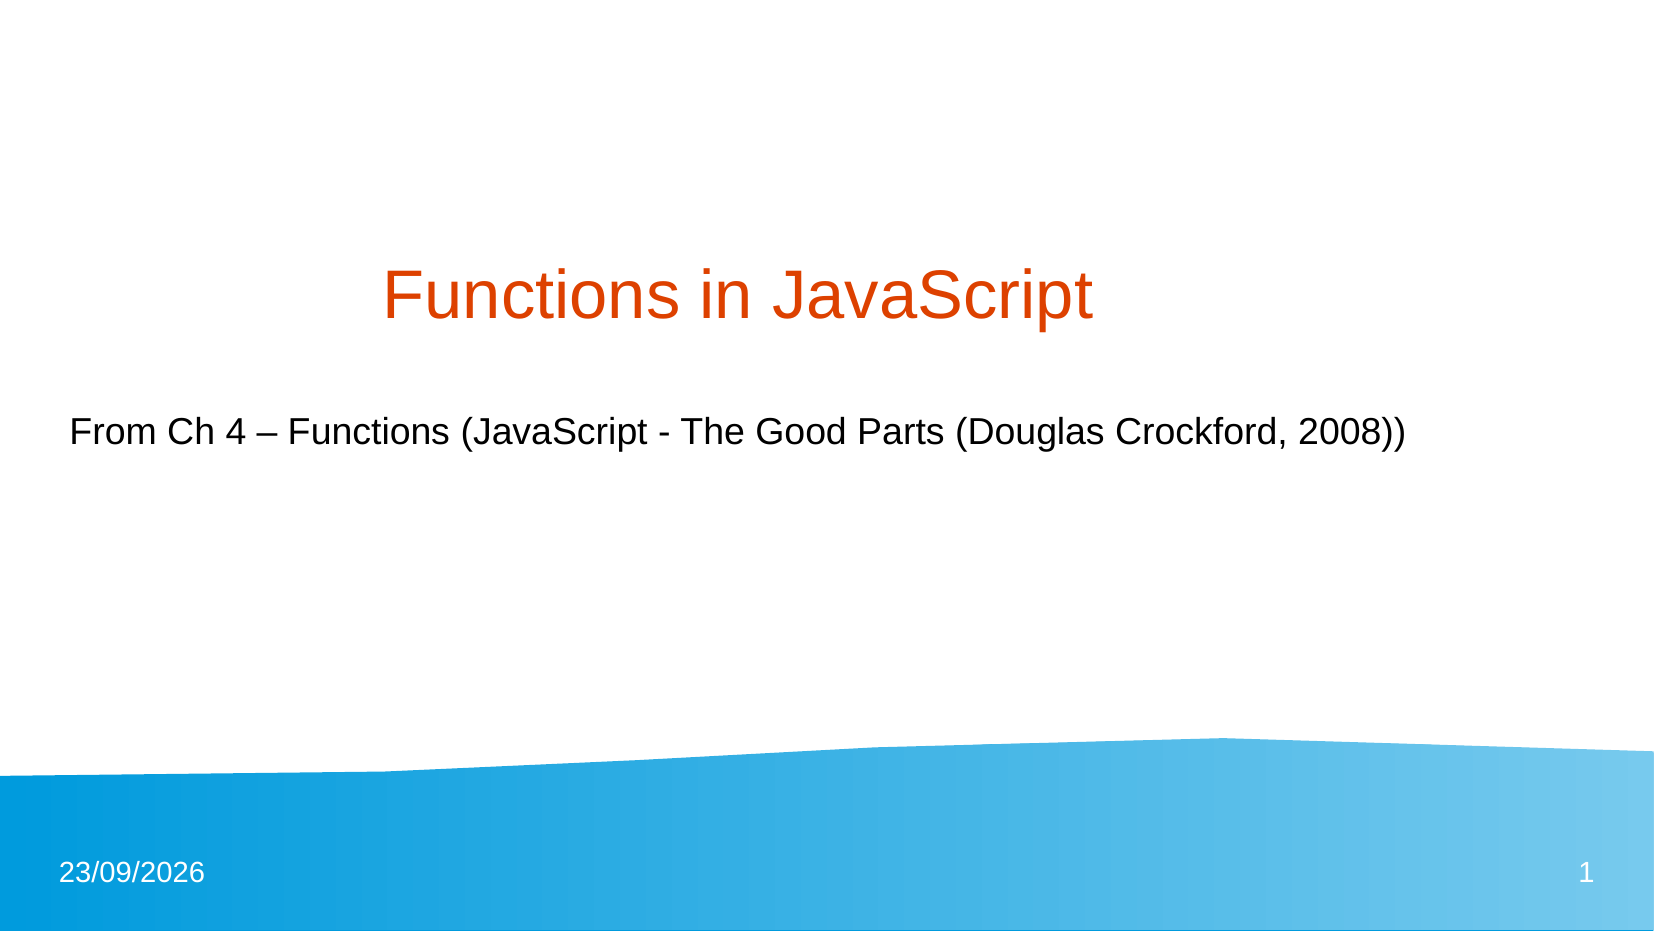

# Functions in JavaScript From Ch 4 – Functions (JavaScript - The Good Parts (Douglas Crockford, 2008))